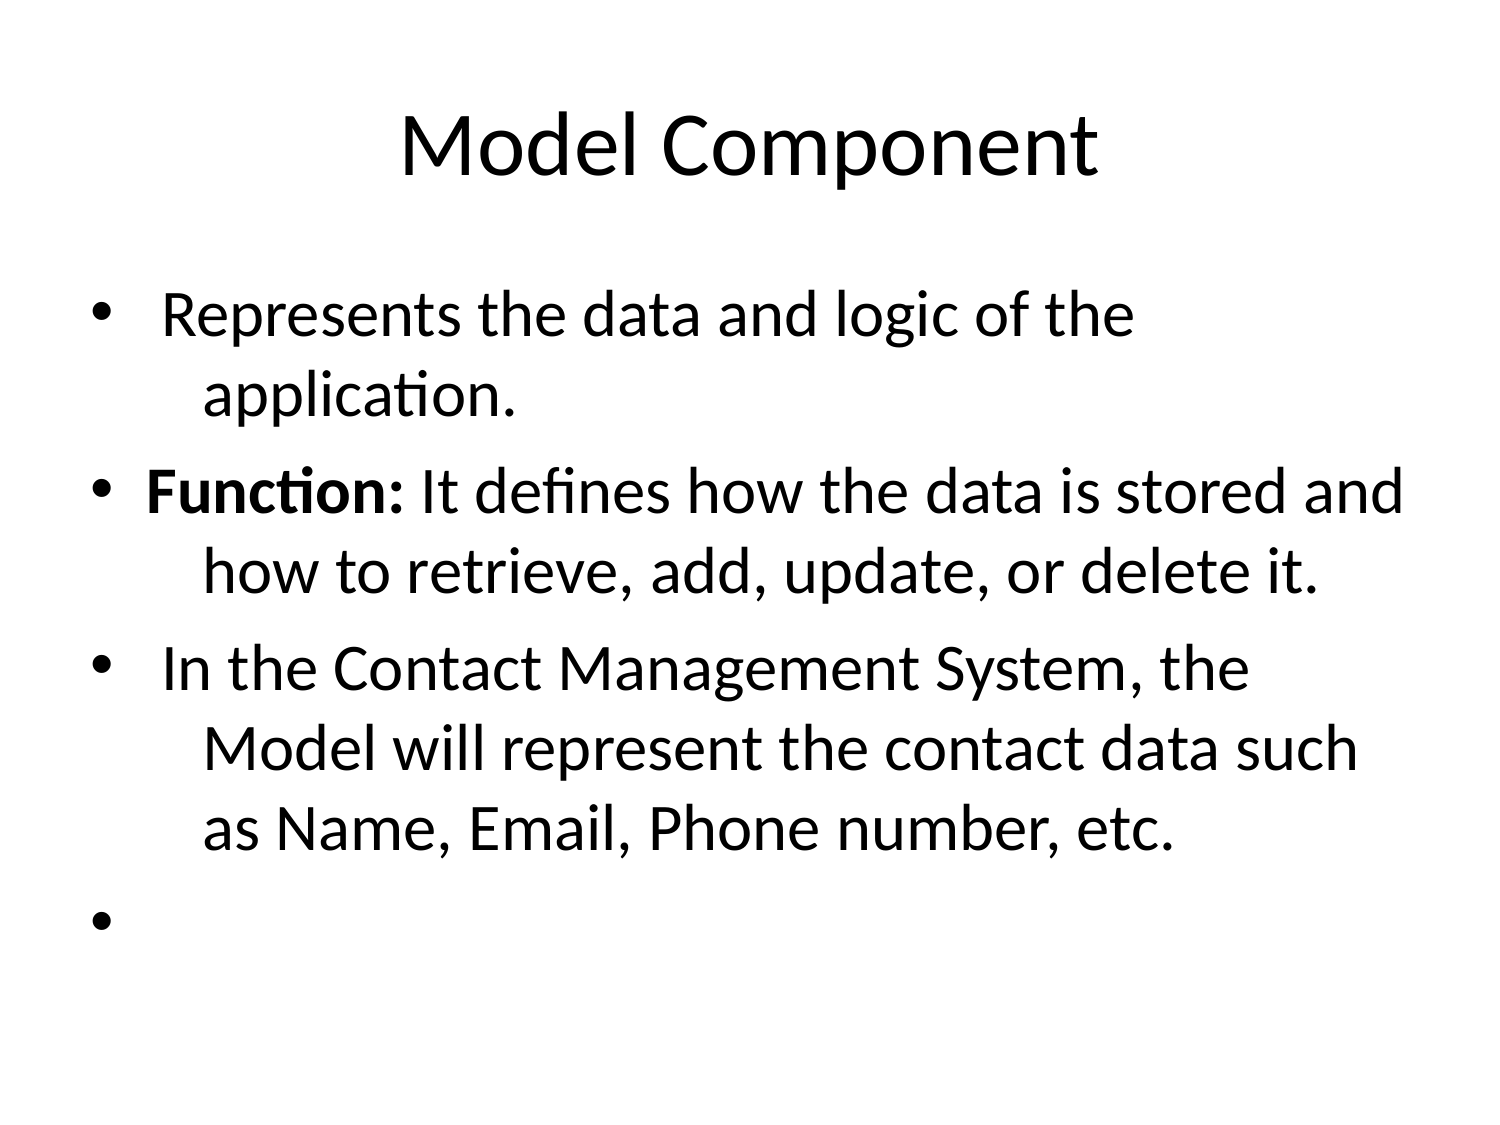

# Model Component
 Represents the data and logic of the application.
Function: It defines how the data is stored and how to retrieve, add, update, or delete it.
 In the Contact Management System, the Model will represent the contact data such as Name, Email, Phone number, etc.